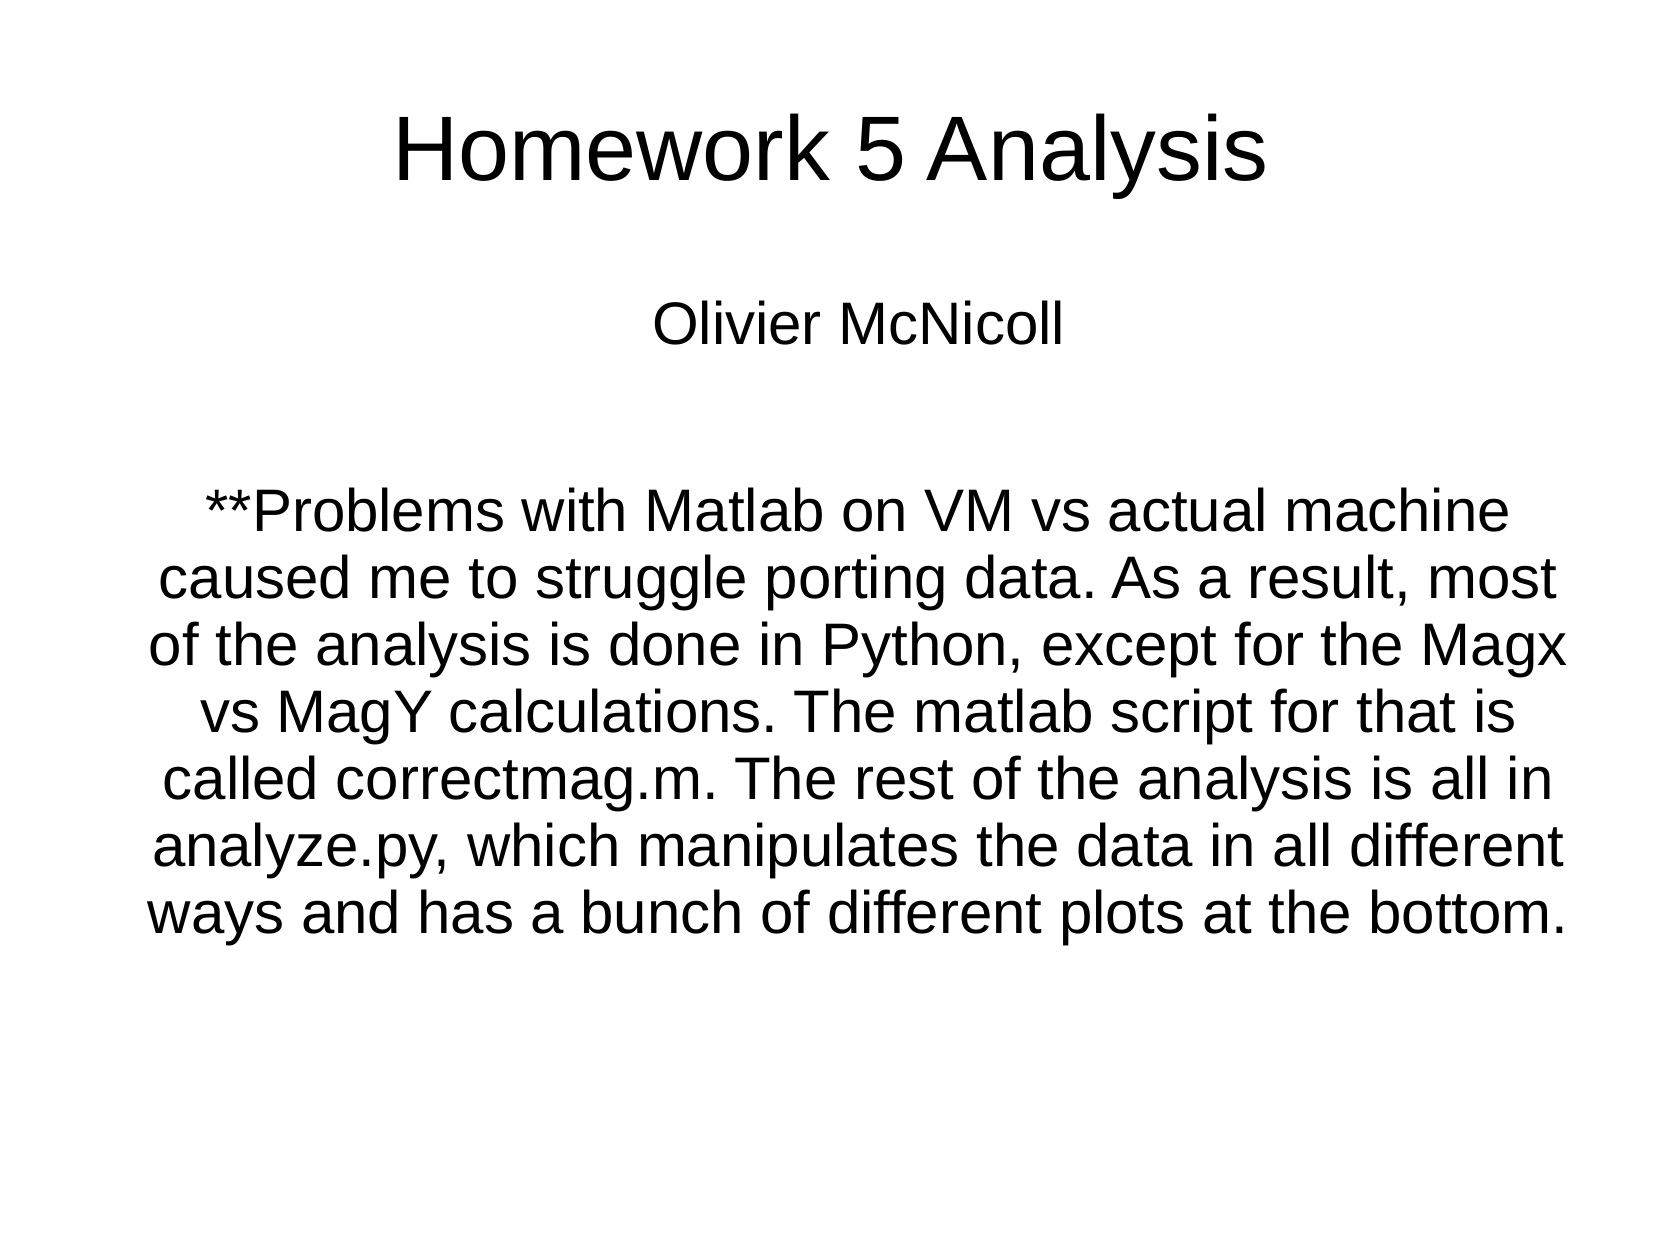

Homework 5 Analysis
# Olivier McNicoll
**Problems with Matlab on VM vs actual machine caused me to struggle porting data. As a result, most of the analysis is done in Python, except for the Magx vs MagY calculations. The matlab script for that is called correctmag.m. The rest of the analysis is all in analyze.py, which manipulates the data in all different ways and has a bunch of different plots at the bottom.